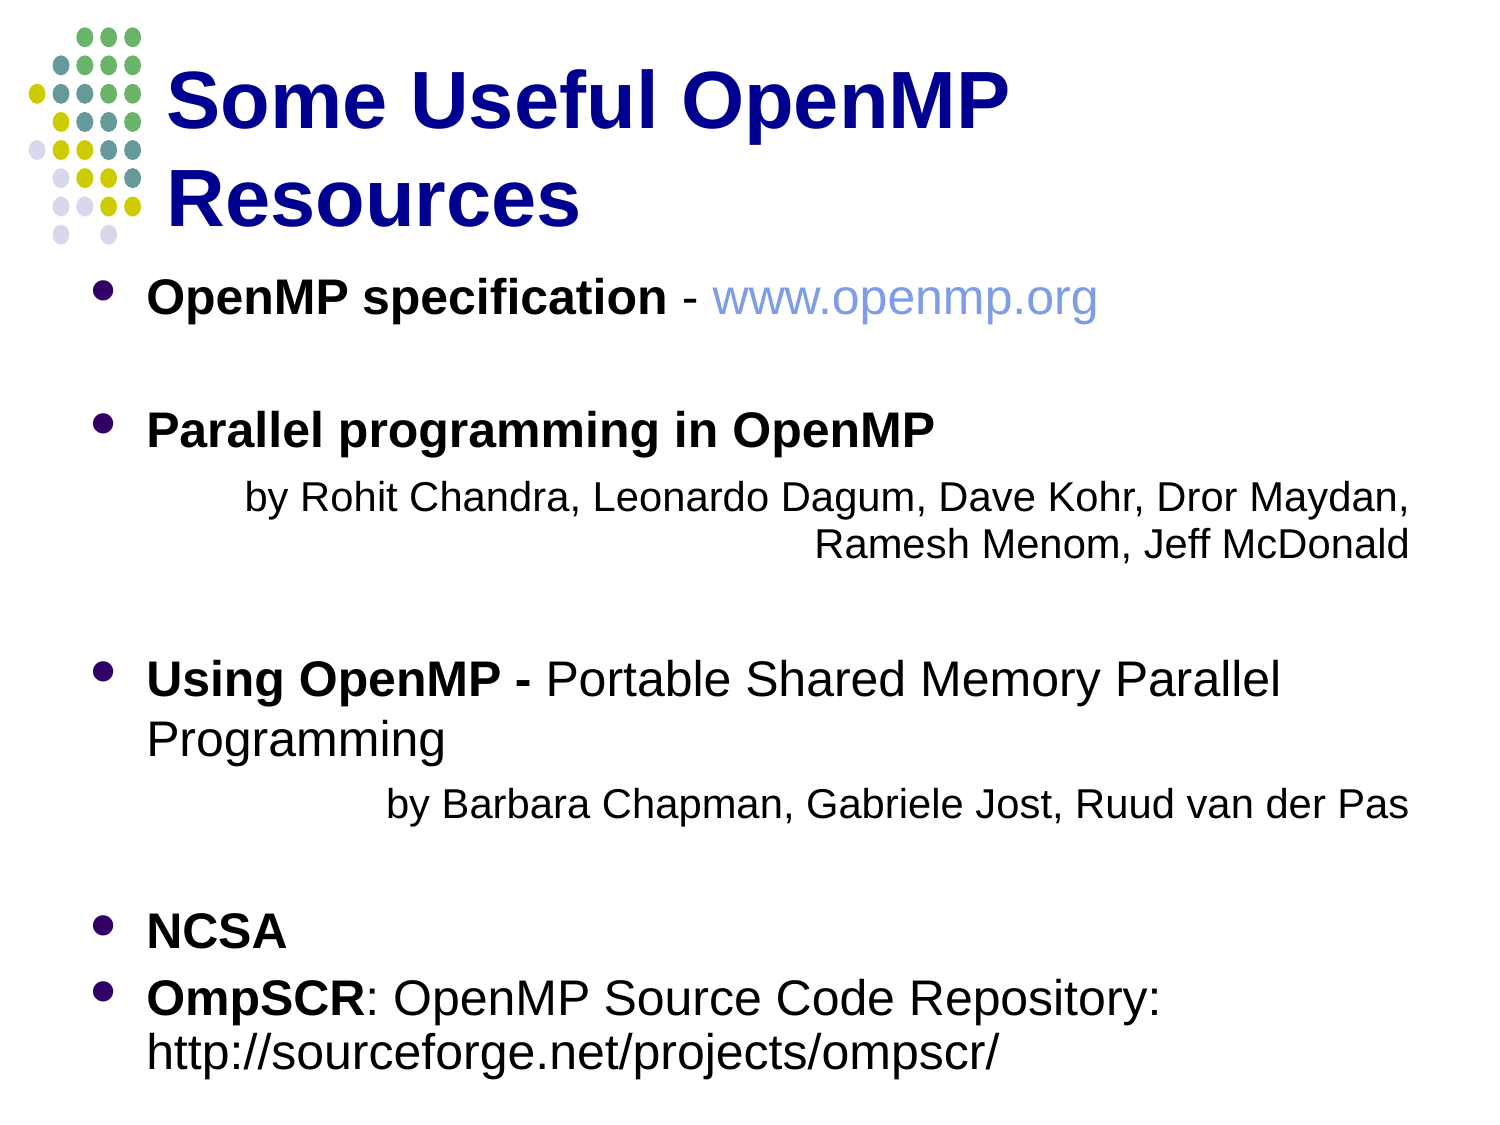

# Some Useful OpenMP Resources
OpenMP specification - www.openmp.org
Parallel programming in OpenMP
	by Rohit Chandra, Leonardo Dagum, Dave Kohr, Dror Maydan, Ramesh Menom, Jeff McDonald
Using OpenMP - Portable Shared Memory Parallel Programming
 by Barbara Chapman, Gabriele Jost, Ruud van der Pas
NCSA
OmpSCR: OpenMP Source Code Repository: http://sourceforge.net/projects/ompscr/